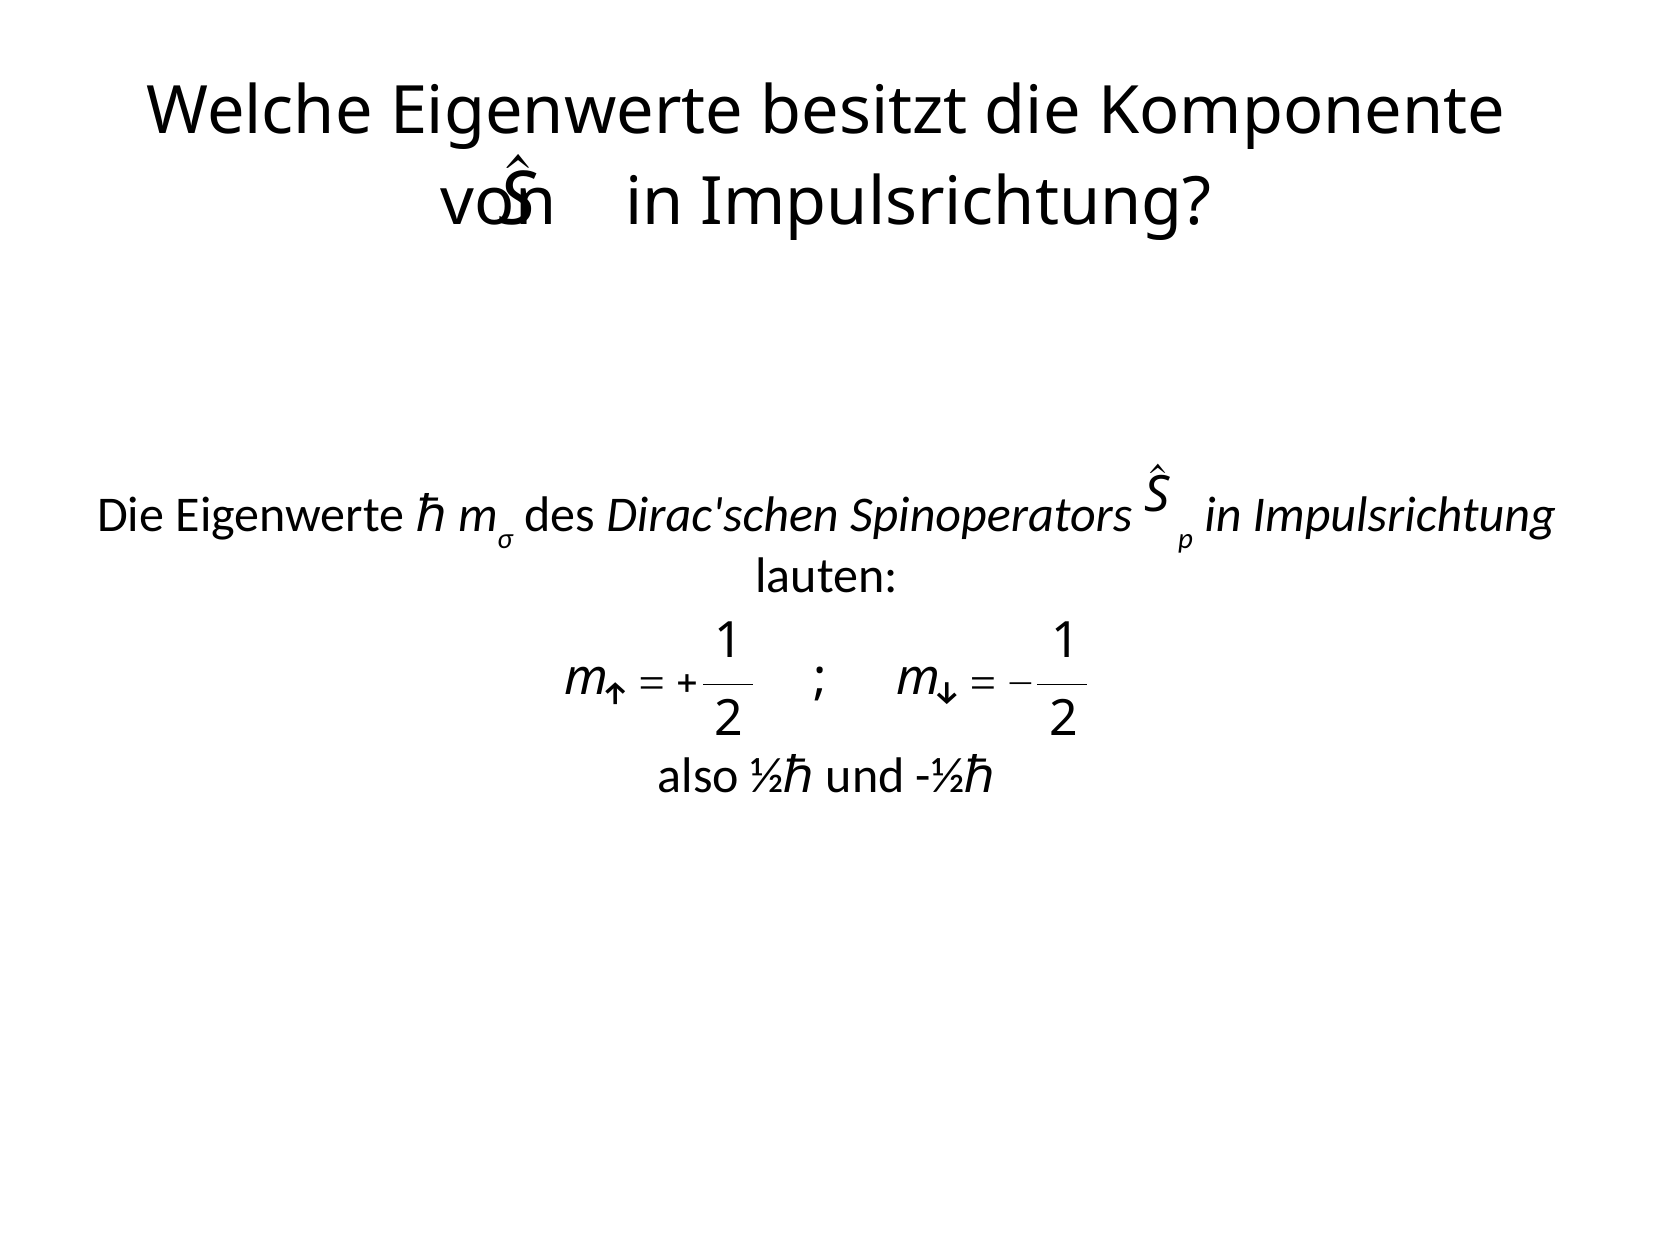

# Welche Eigenwerte besitzt die Komponente von in Impulsrichtung?
Die Eigenwerte ℏ mσ des Dirac'schen Spinoperators p in Impulsrichtung lauten:
also ½ℏ und -½ℏ